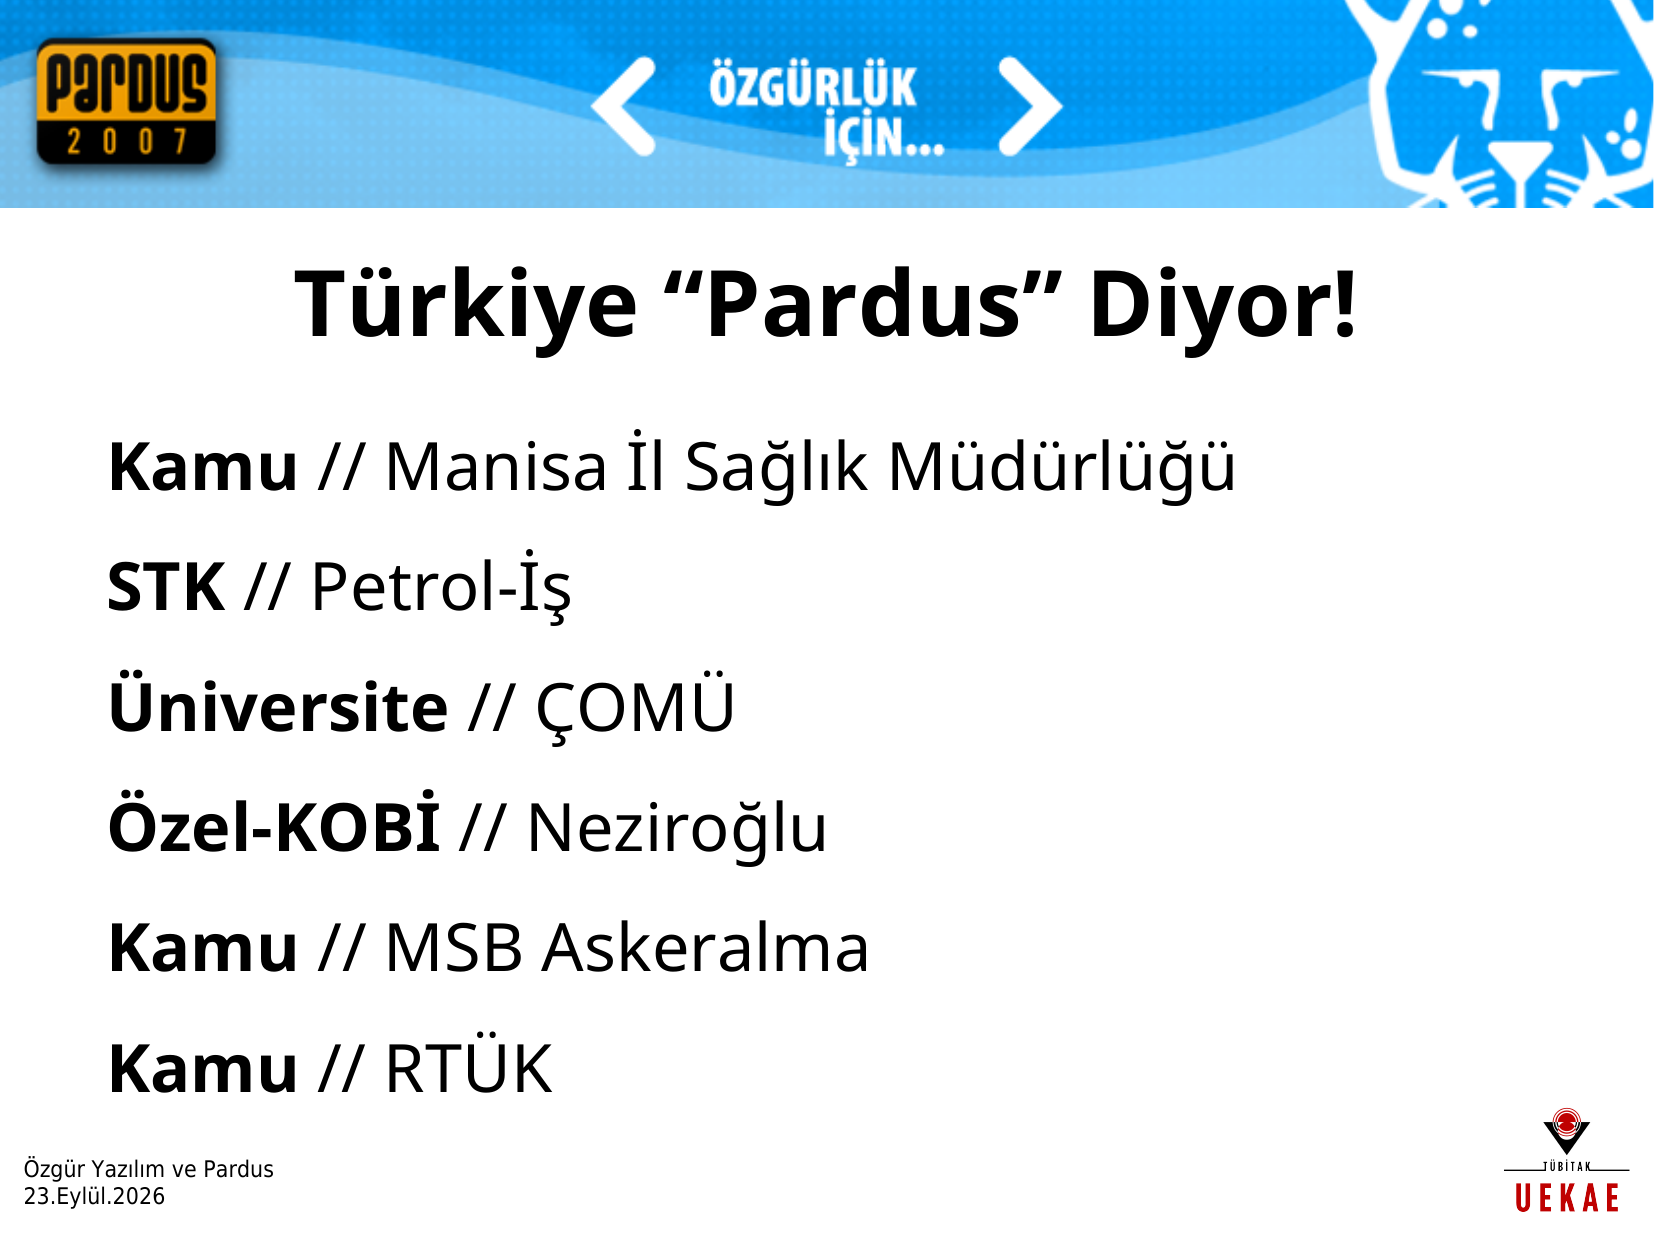

# Türkiye “Pardus” Diyor!
Kamu // Manisa İl Sağlık Müdürlüğü
STK // Petrol-İş
Üniversite // ÇOMÜ
Özel-KOBİ // Neziroğlu
Kamu // MSB Askeralma
Kamu // RTÜK